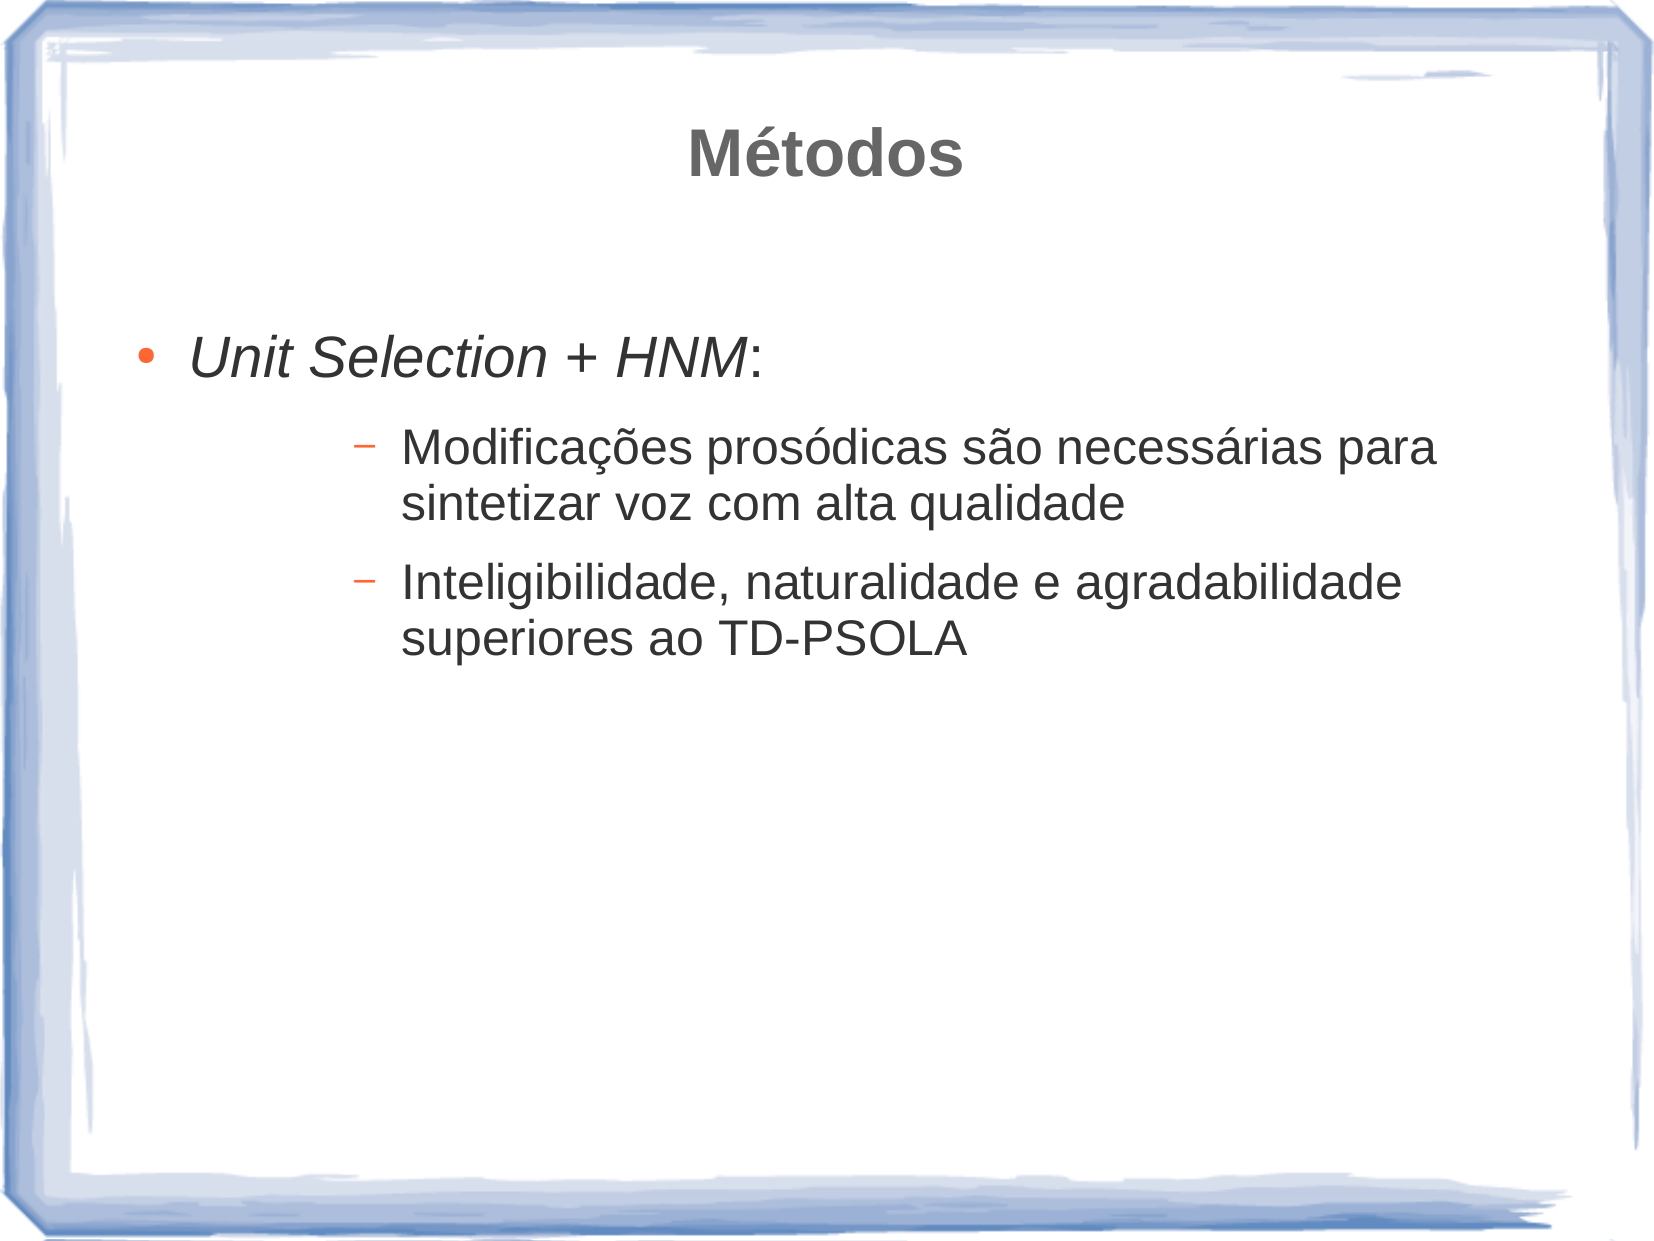

# Métodos
Unit Selection + HNM:
Modificações prosódicas são necessárias para sintetizar voz com alta qualidade
Inteligibilidade, naturalidade e agradabilidade superiores ao TD-PSOLA